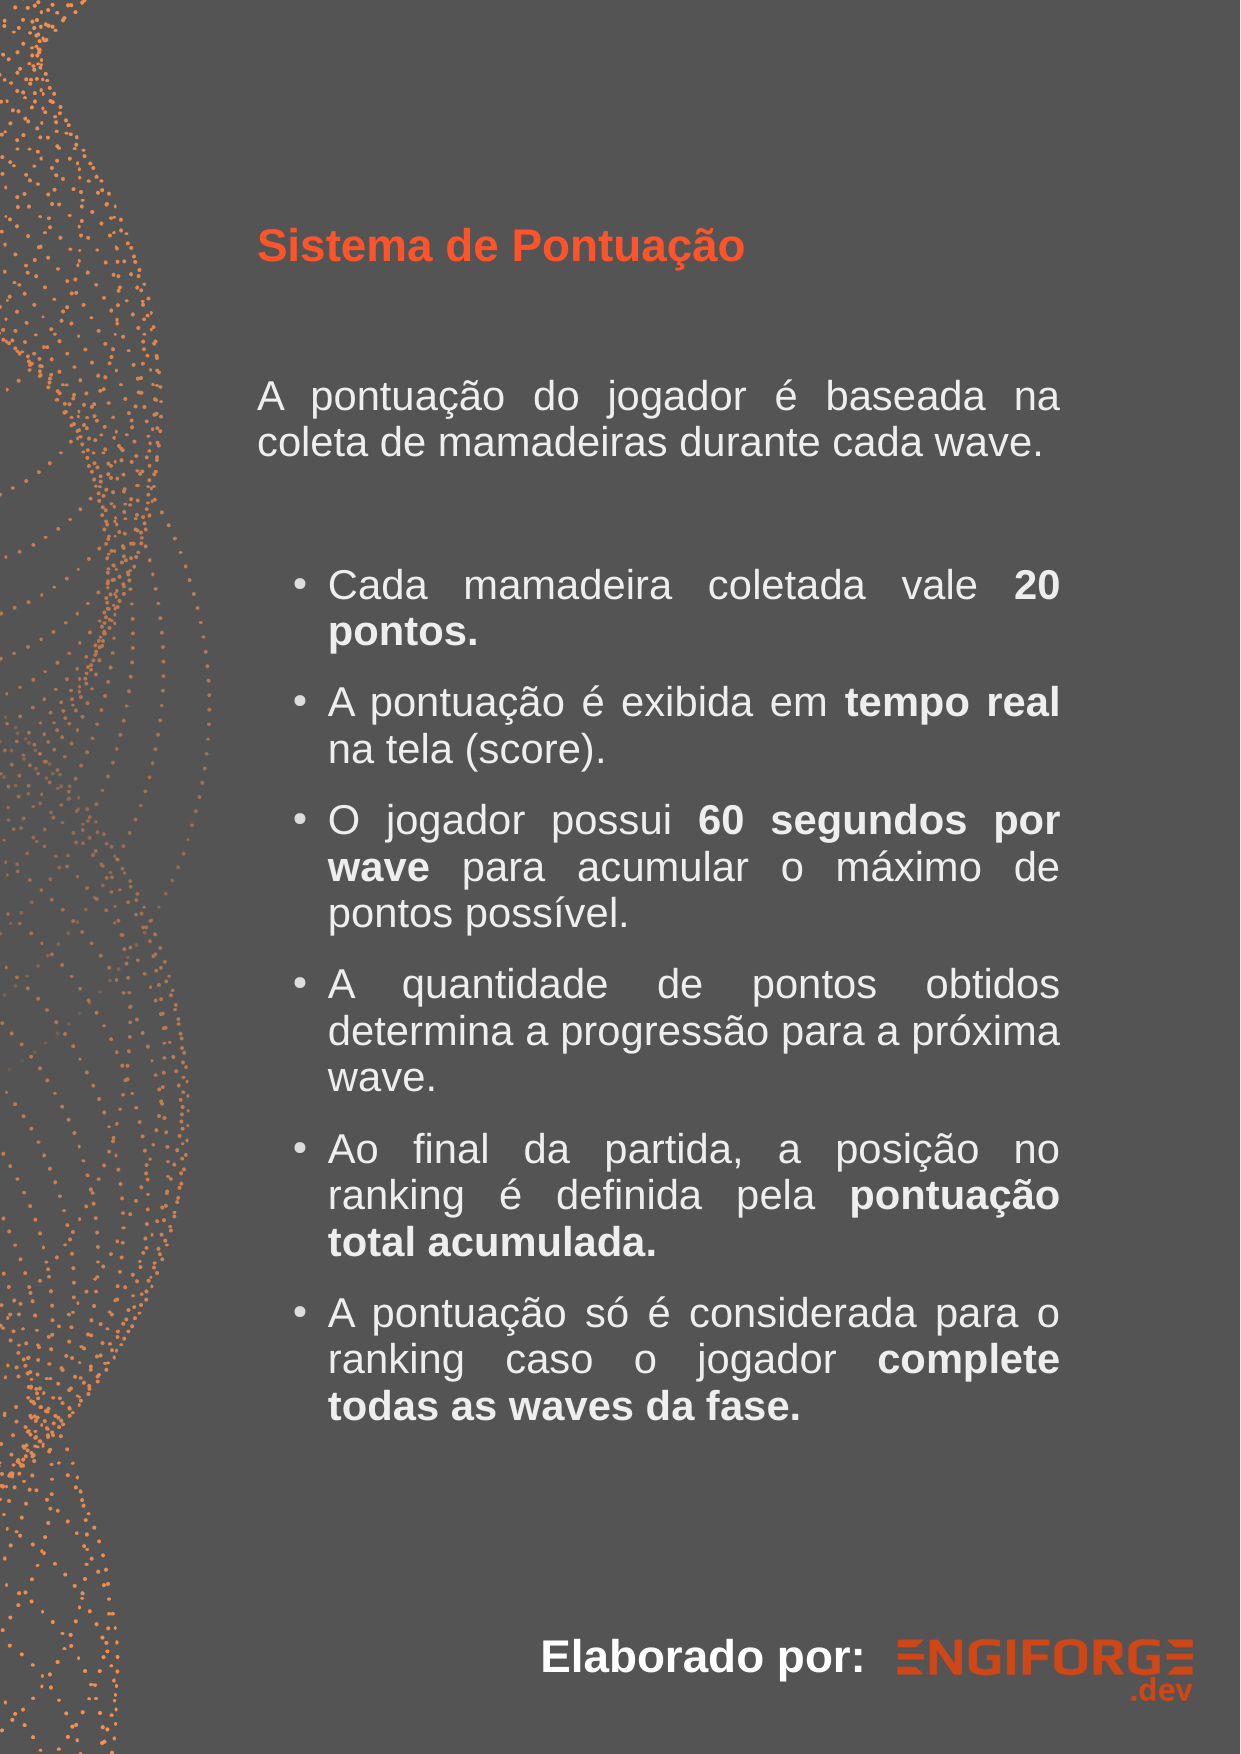

Sistema de Pontuação
A pontuação do jogador é baseada na coleta de mamadeiras durante cada wave.
Cada mamadeira coletada vale 20 pontos.
A pontuação é exibida em tempo real na tela (score).
O jogador possui 60 segundos por wave para acumular o máximo de pontos possível.
A quantidade de pontos obtidos determina a progressão para a próxima wave.
Ao final da partida, a posição no ranking é definida pela pontuação total acumulada.
A pontuação só é considerada para o ranking caso o jogador complete todas as waves da fase.
Elaborado por: